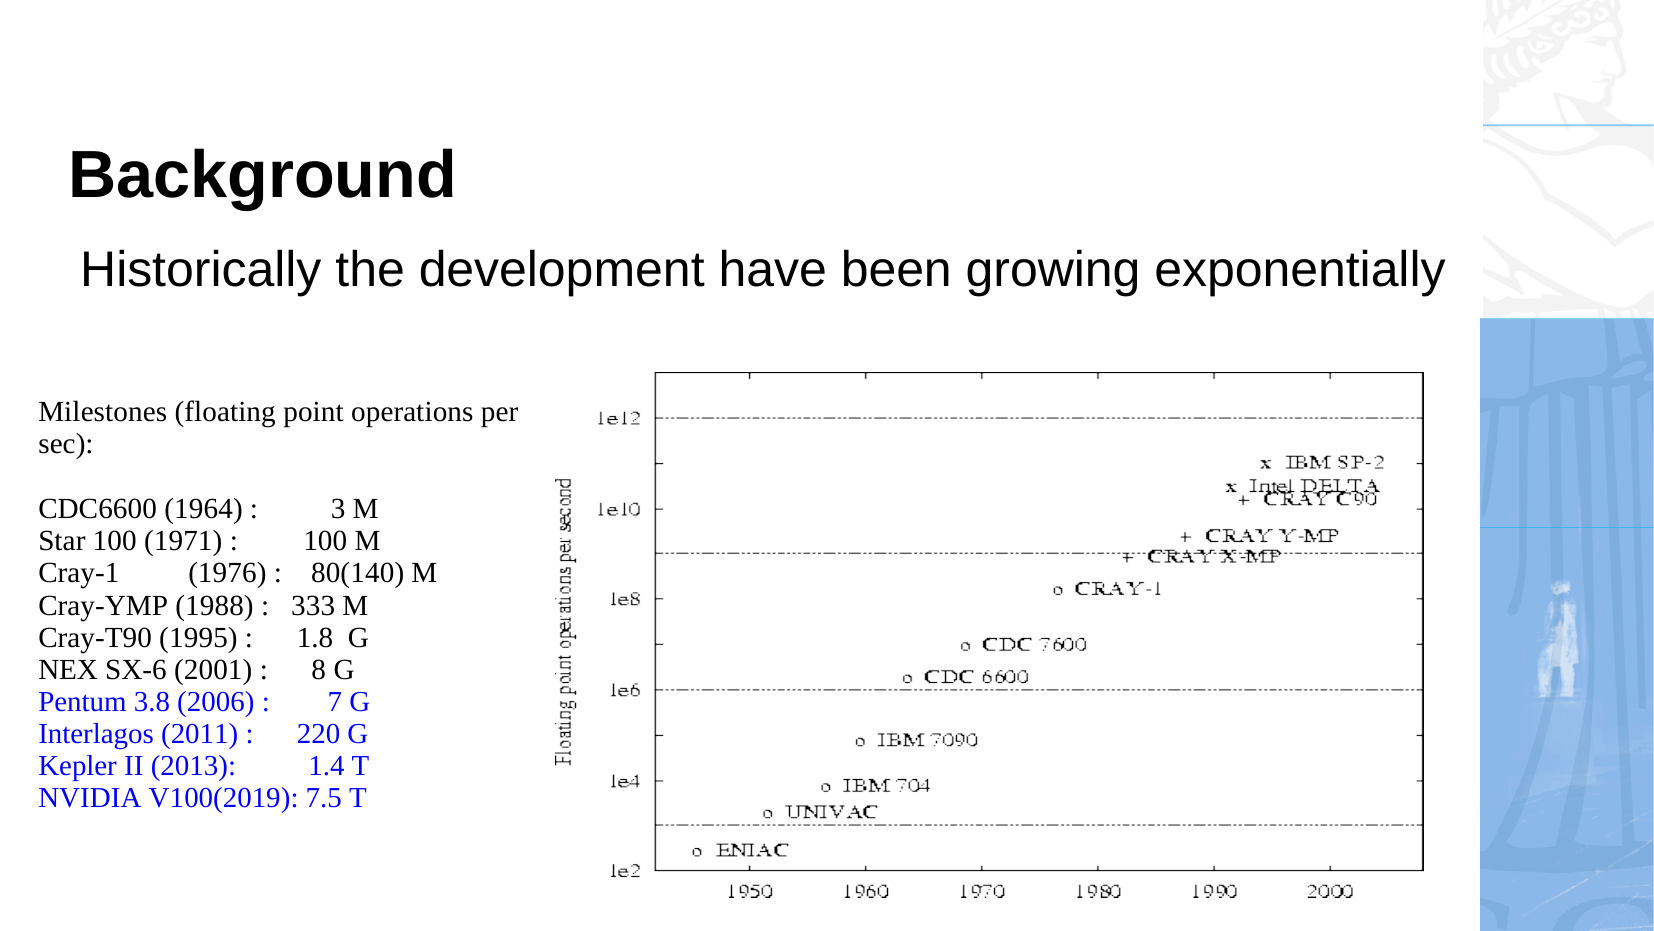

Background
Historically the development have been growing exponentially
Milestones (floating point operations per sec):
CDC6600 (1964) : 3 M
Star 100 (1971) : 100 M
Cray-1	(1976) : 80(140) M
Cray-YMP (1988) : 333 M
Cray-T90 (1995) : 1.8 G
NEX SX-6 (2001) : 8 G
Pentum 3.8 (2006) : 7 G
Interlagos (2011) : 220 G
Kepler II (2013): 1.4 T
NVIDIA V100(2019): 7.5 T